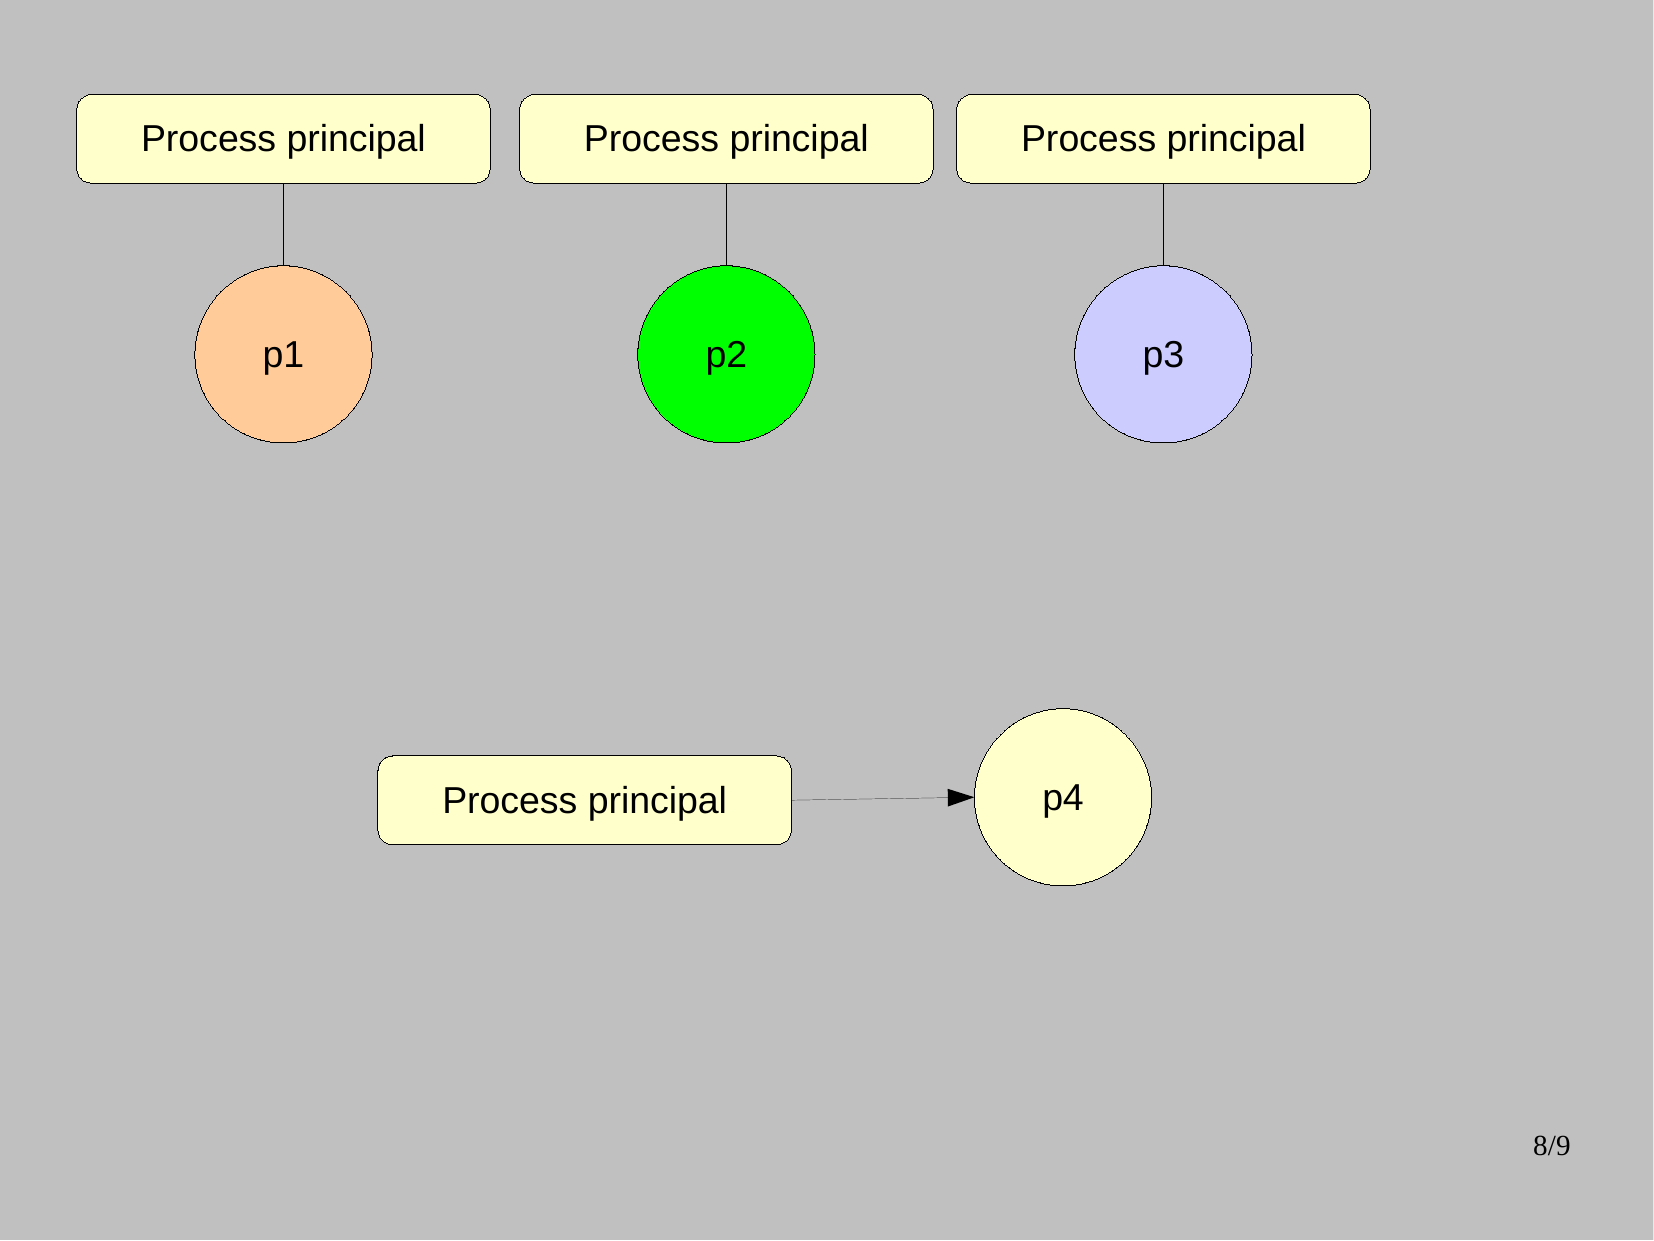

Process principal
p1
Process principal
p2
Process principal
p3
p4
Process principal
8